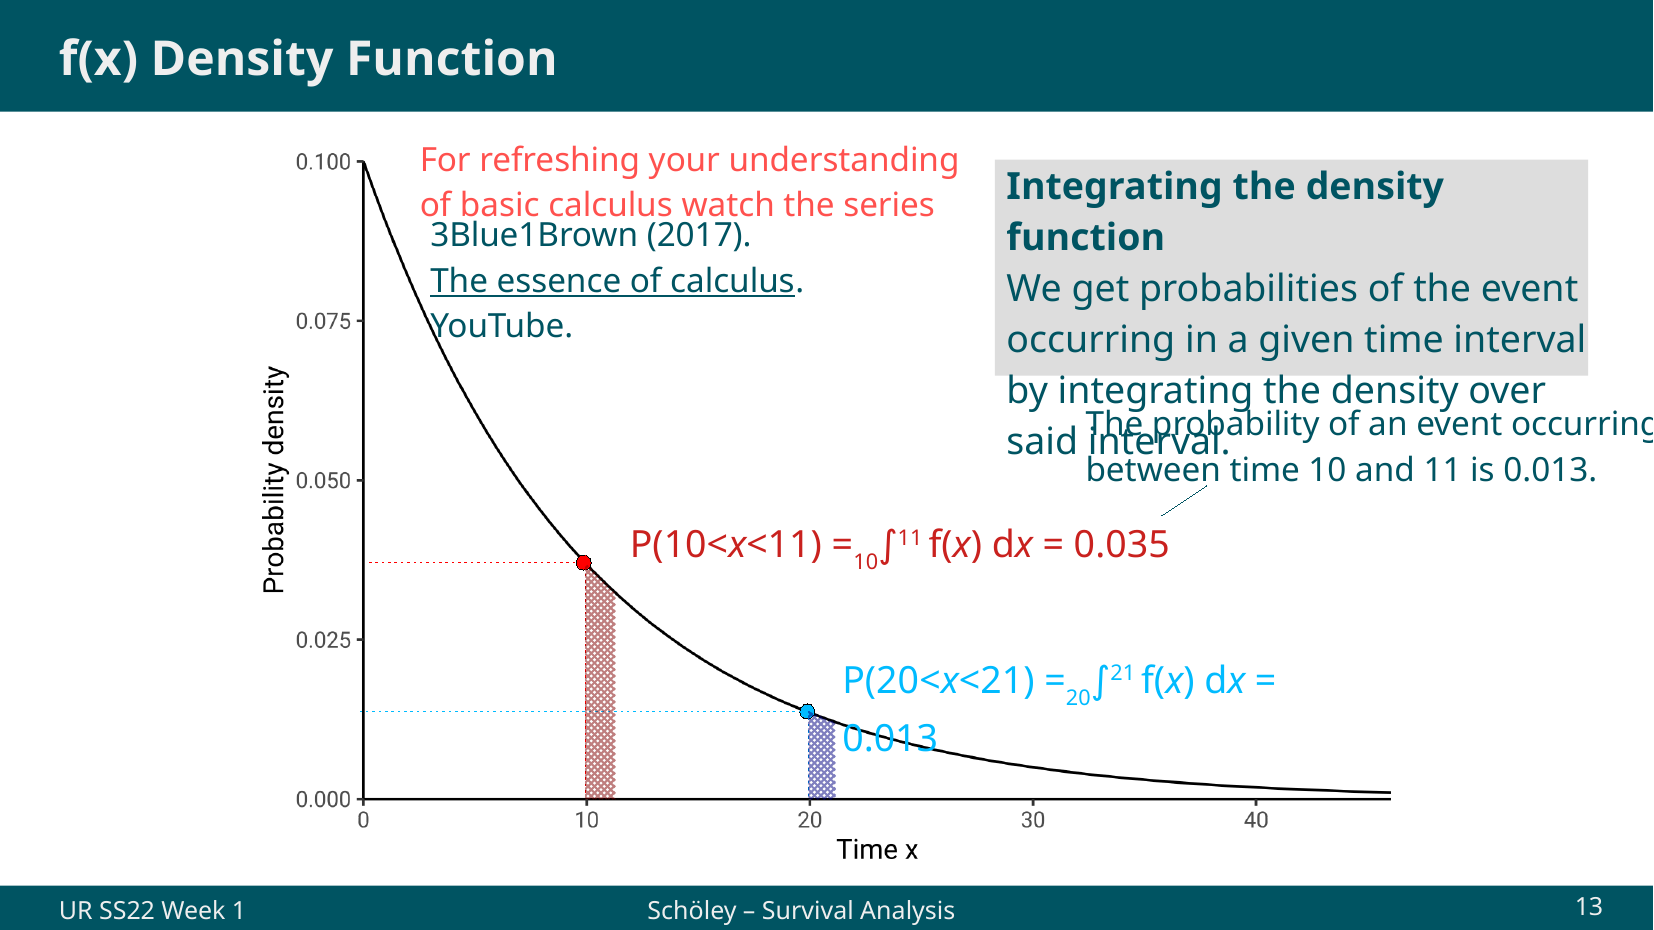

# f(x) Density Function
For refreshing your understanding of basic calculus watch the series
Integrating the density function
We get probabilities of the event occurring in a given time interval by integrating the density over said interval.
3Blue1Brown (2017). The essence of calculus. YouTube.
The probability of an event occurring between time 10 and 11 is 0.013.
P(10<x<11) =10∫11 f(x) dx = 0.035
P(20<x<21) =20∫21 f(x) dx = 0.013
13
UR SS22 Week 1
Schöley – Survival Analysis